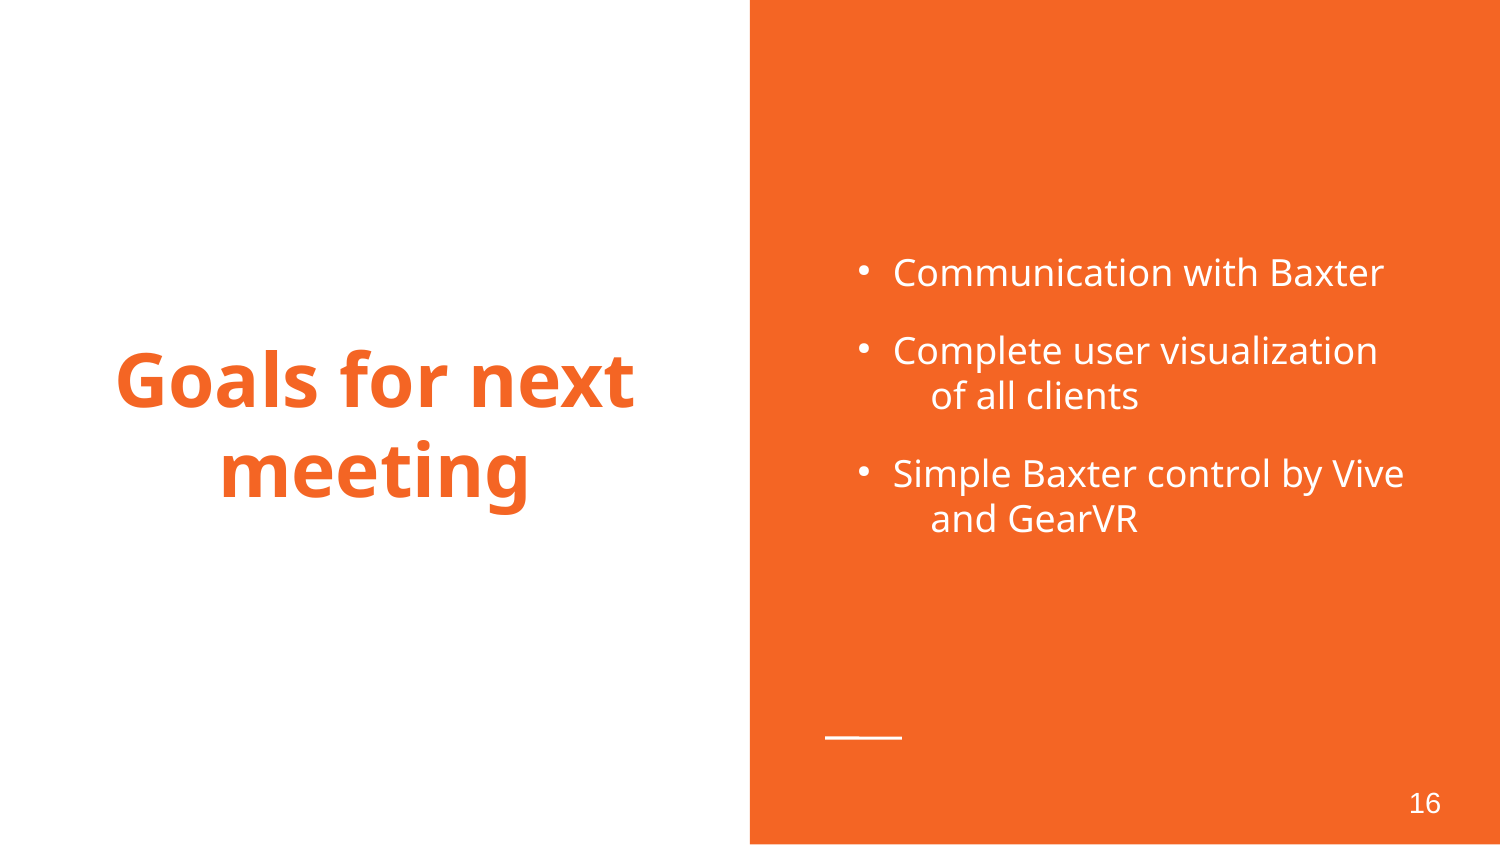

Communication with Baxter
Complete user visualization of all clients
Simple Baxter control by Vive and GearVR
# Goals for next meeting
16